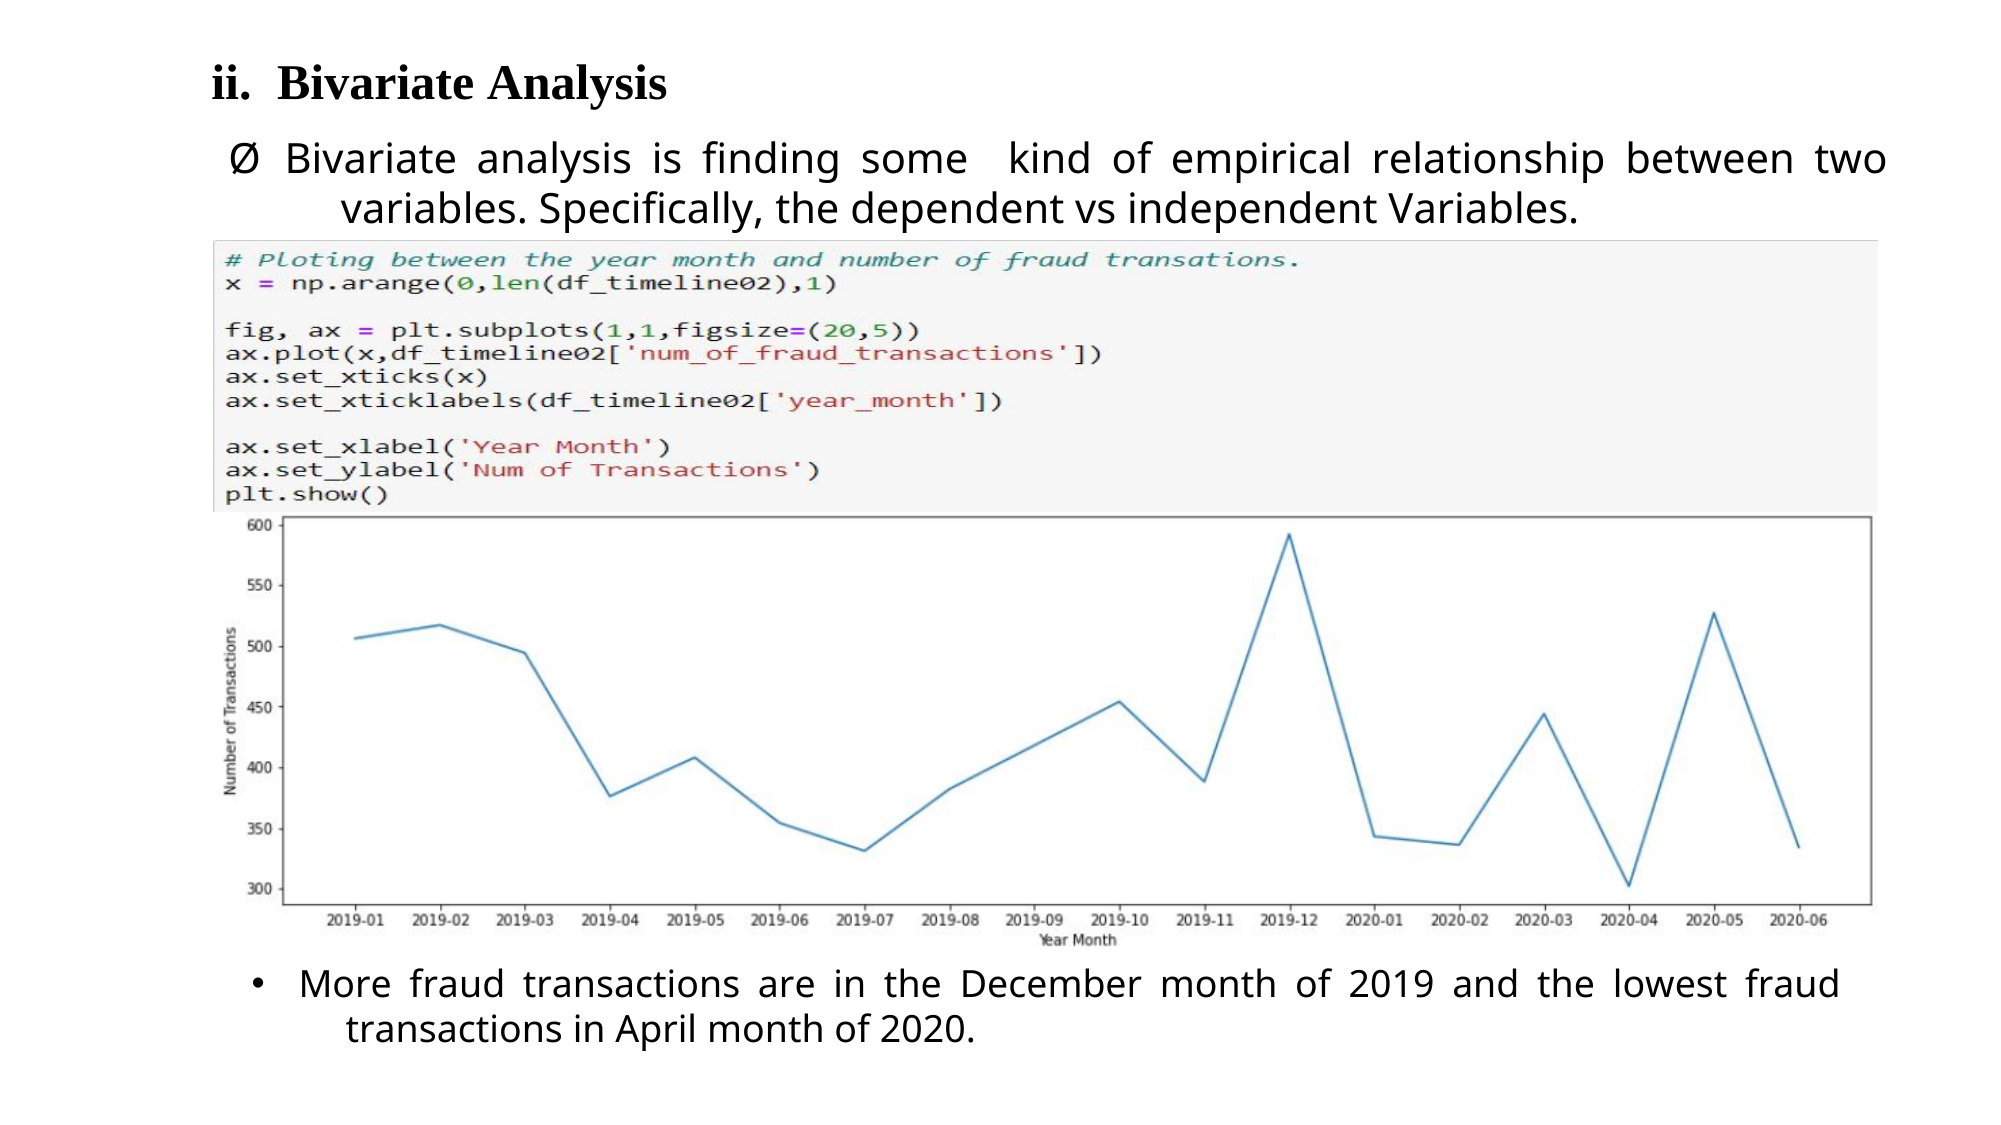

Bivariate Analysis
Bivariate analysis is finding some kind of empirical relationship between two variables. Specifically, the dependent vs independent Variables.
# Project analysis slide 4
More fraud transactions are in the December month of 2019 and the lowest fraud transactions in April month of 2020.